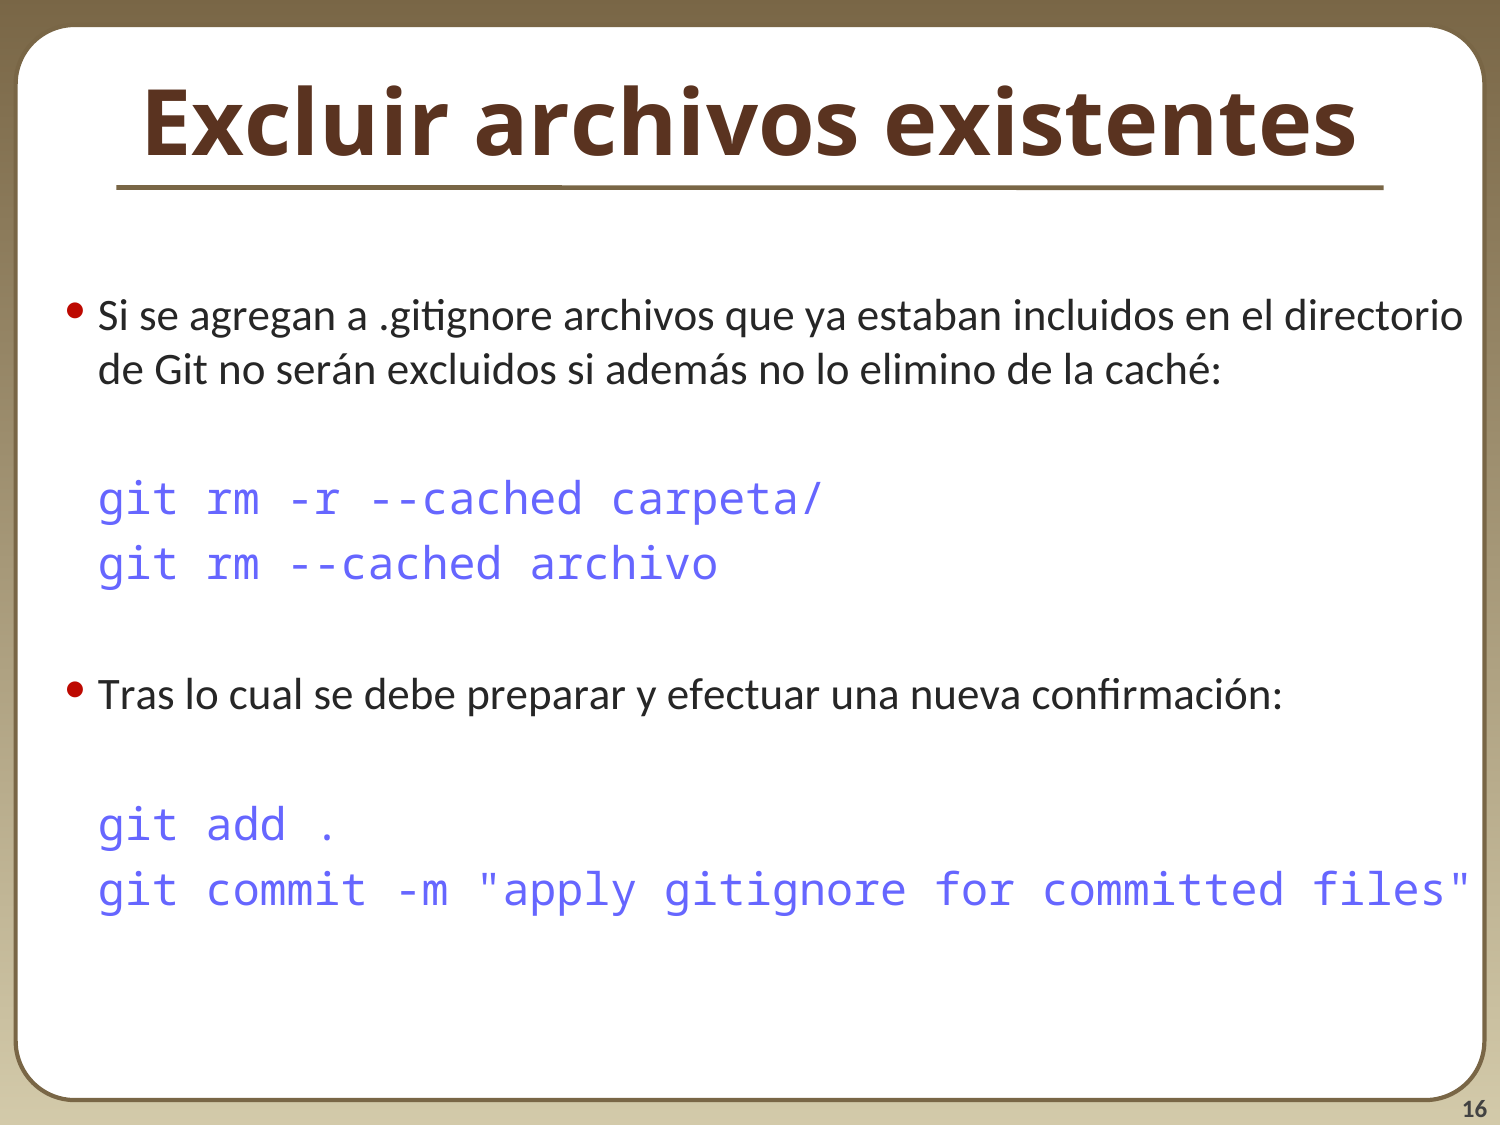

# Excluir archivos existentes
Si se agregan a .gitignore archivos que ya estaban incluidos en el directorio de Git no serán excluidos si además no lo elimino de la caché:
git rm -r --cached carpeta/
git rm --cached archivo
Tras lo cual se debe preparar y efectuar una nueva confirmación:
git add .
git commit -m "apply gitignore for committed files"